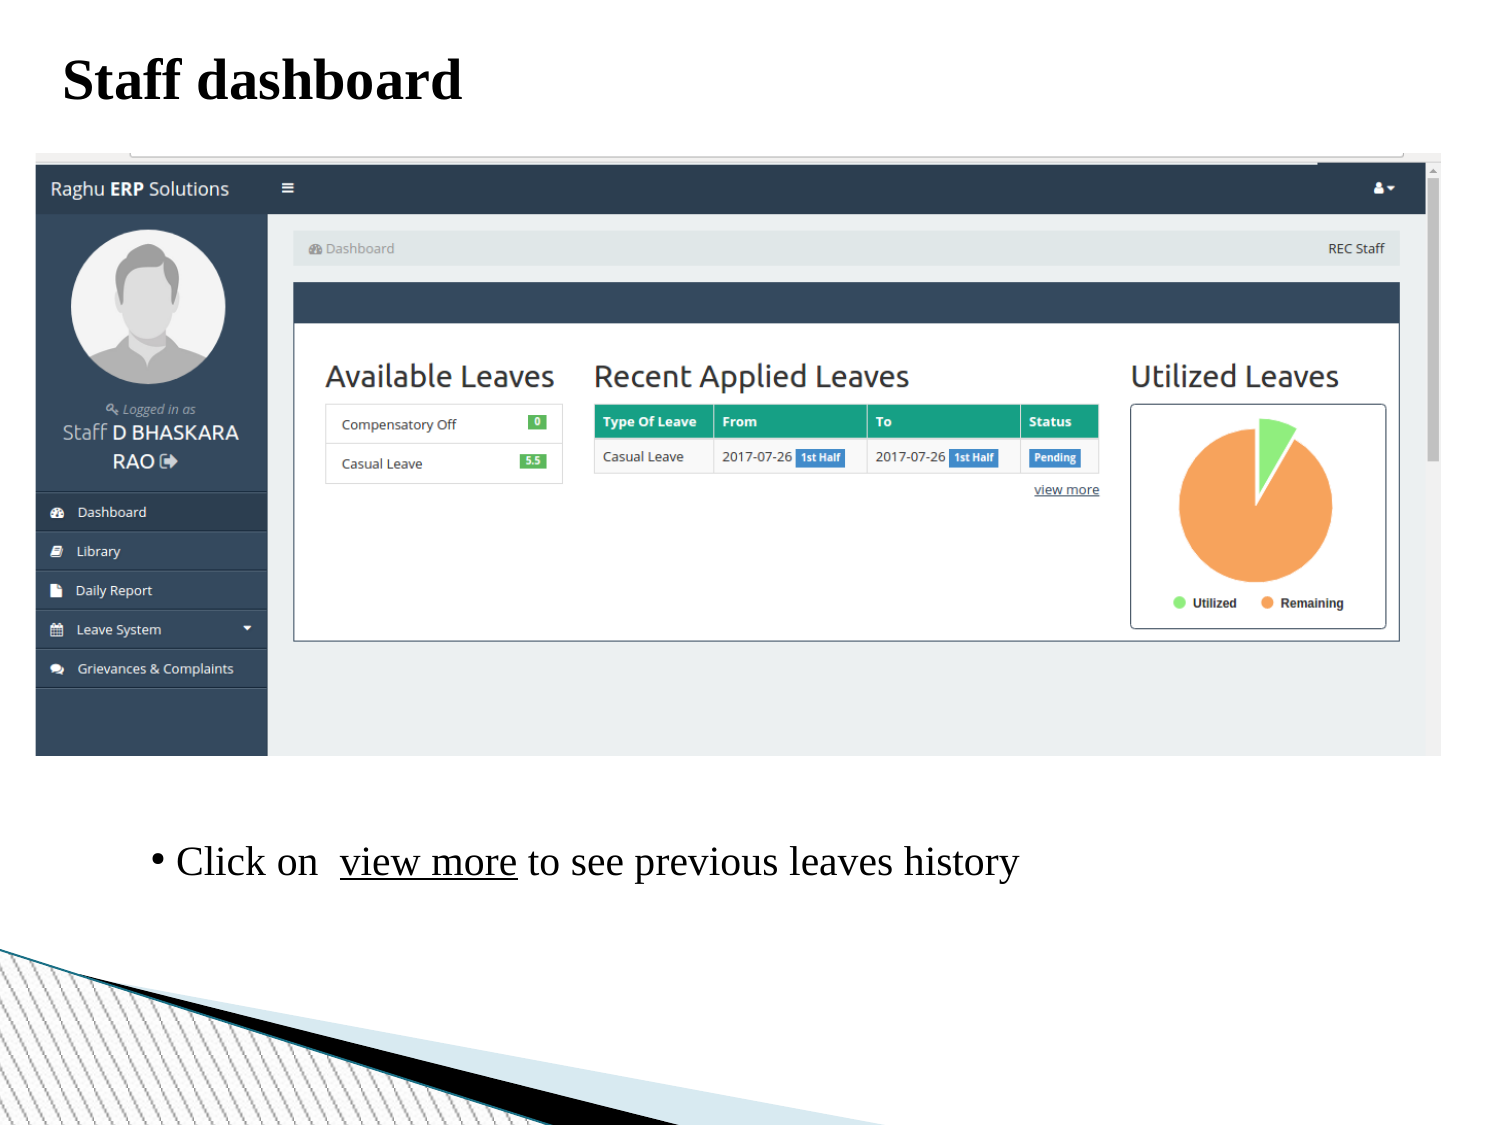

Staff dashboard
 Click on view more to see previous leaves history